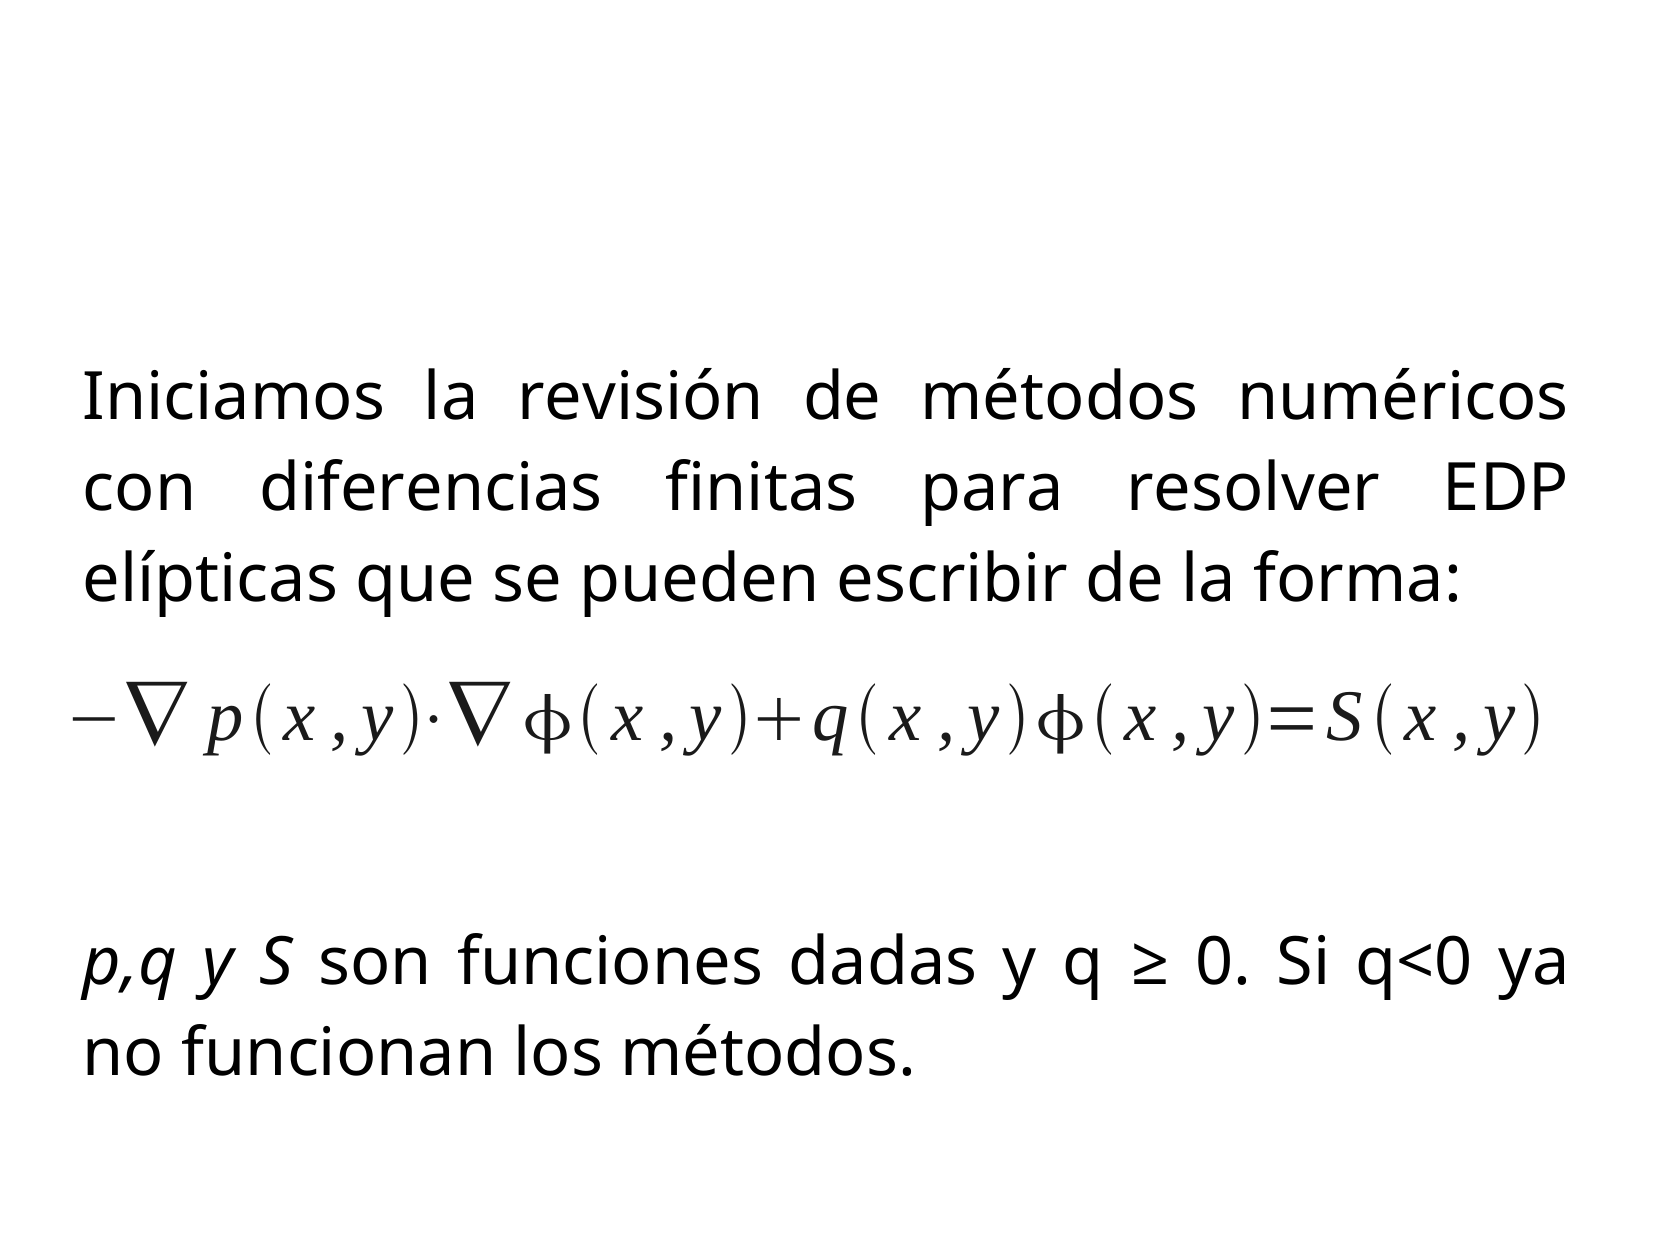

#
Iniciamos la revisión de métodos numéricos con diferencias finitas para resolver EDP elípticas que se pueden escribir de la forma:
p,q y S son funciones dadas y q ≥ 0. Si q<0 ya no funcionan los métodos.